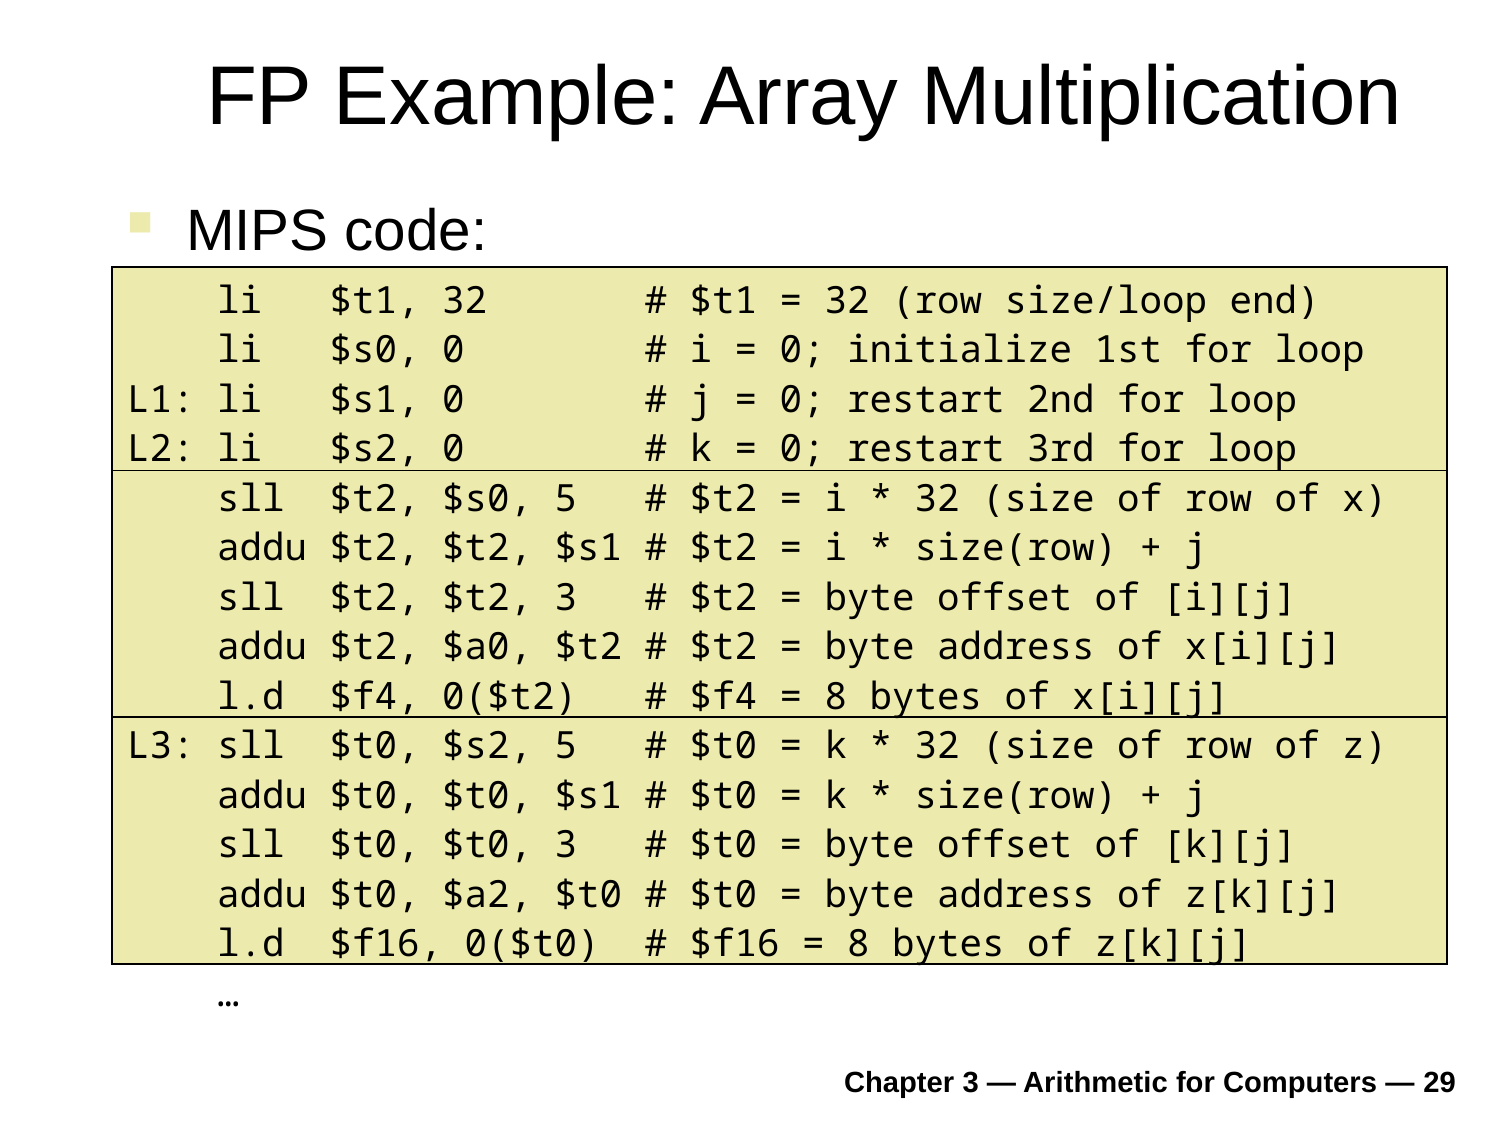

# FP Example: Array Multiplication
 MIPS code:
 li $t1, 32 # $t1 = 32 (row size/loop end)
 li $s0, 0 # i = 0; initialize 1st for loop
L1: li $s1, 0 # j = 0; restart 2nd for loop
L2: li $s2, 0 # k = 0; restart 3rd for loop
 sll $t2, $s0, 5 # $t2 = i * 32 (size of row of x)
 addu $t2, $t2, $s1 # $t2 = i * size(row) + j
 sll $t2, $t2, 3 # $t2 = byte offset of [i][j]
 addu $t2, $a0, $t2 # $t2 = byte address of x[i][j]
 l.d $f4, 0($t2) # $f4 = 8 bytes of x[i][j]
L3: sll $t0, $s2, 5 # $t0 = k * 32 (size of row of z)
 addu $t0, $t0, $s1 # $t0 = k * size(row) + j
 sll $t0, $t0, 3 # $t0 = byte offset of [k][j]
 addu $t0, $a2, $t0 # $t0 = byte address of z[k][j]
 l.d $f16, 0($t0) # $f16 = 8 bytes of z[k][j]
 …
Chapter 3 — Arithmetic for Computers —